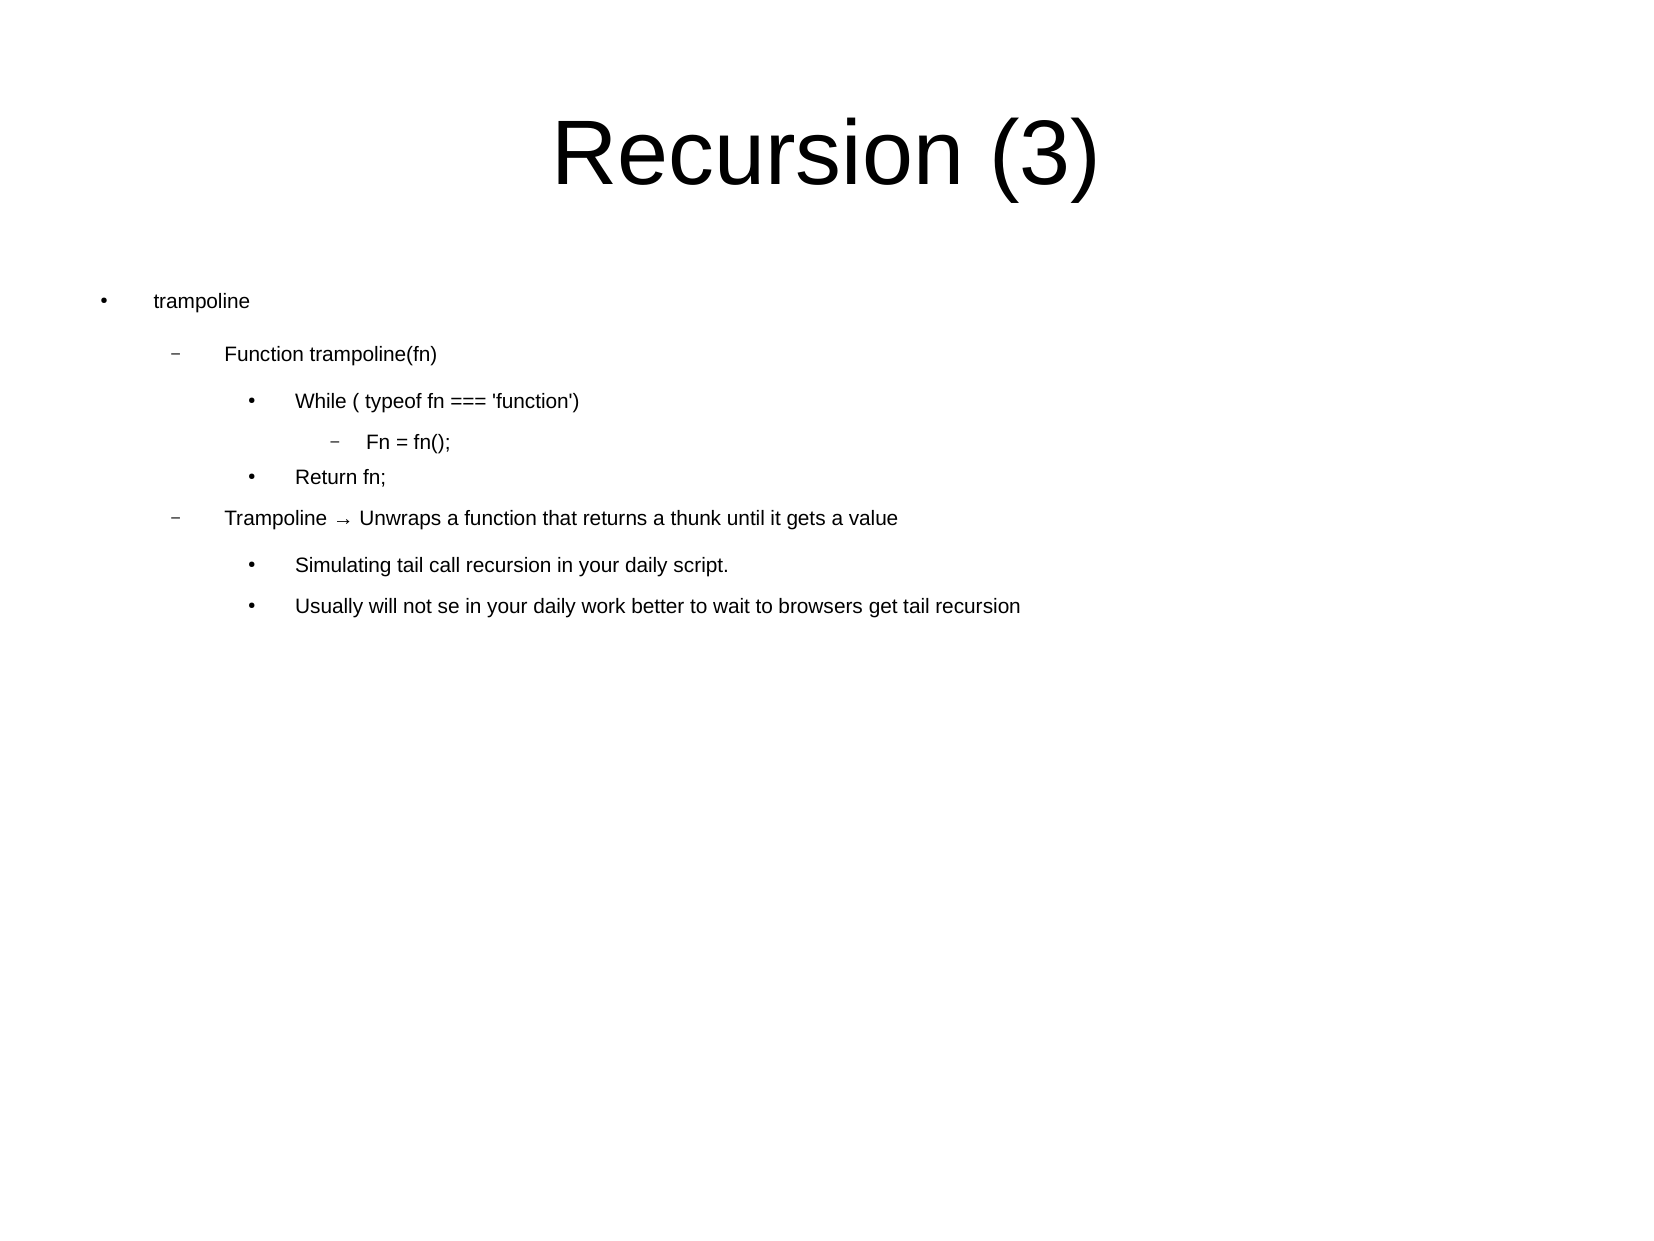

# Recursion (3)
trampoline
Function trampoline(fn)
While ( typeof fn === 'function')
Fn = fn();
Return fn;
Trampoline → Unwraps a function that returns a thunk until it gets a value
Simulating tail call recursion in your daily script.
Usually will not se in your daily work better to wait to browsers get tail recursion